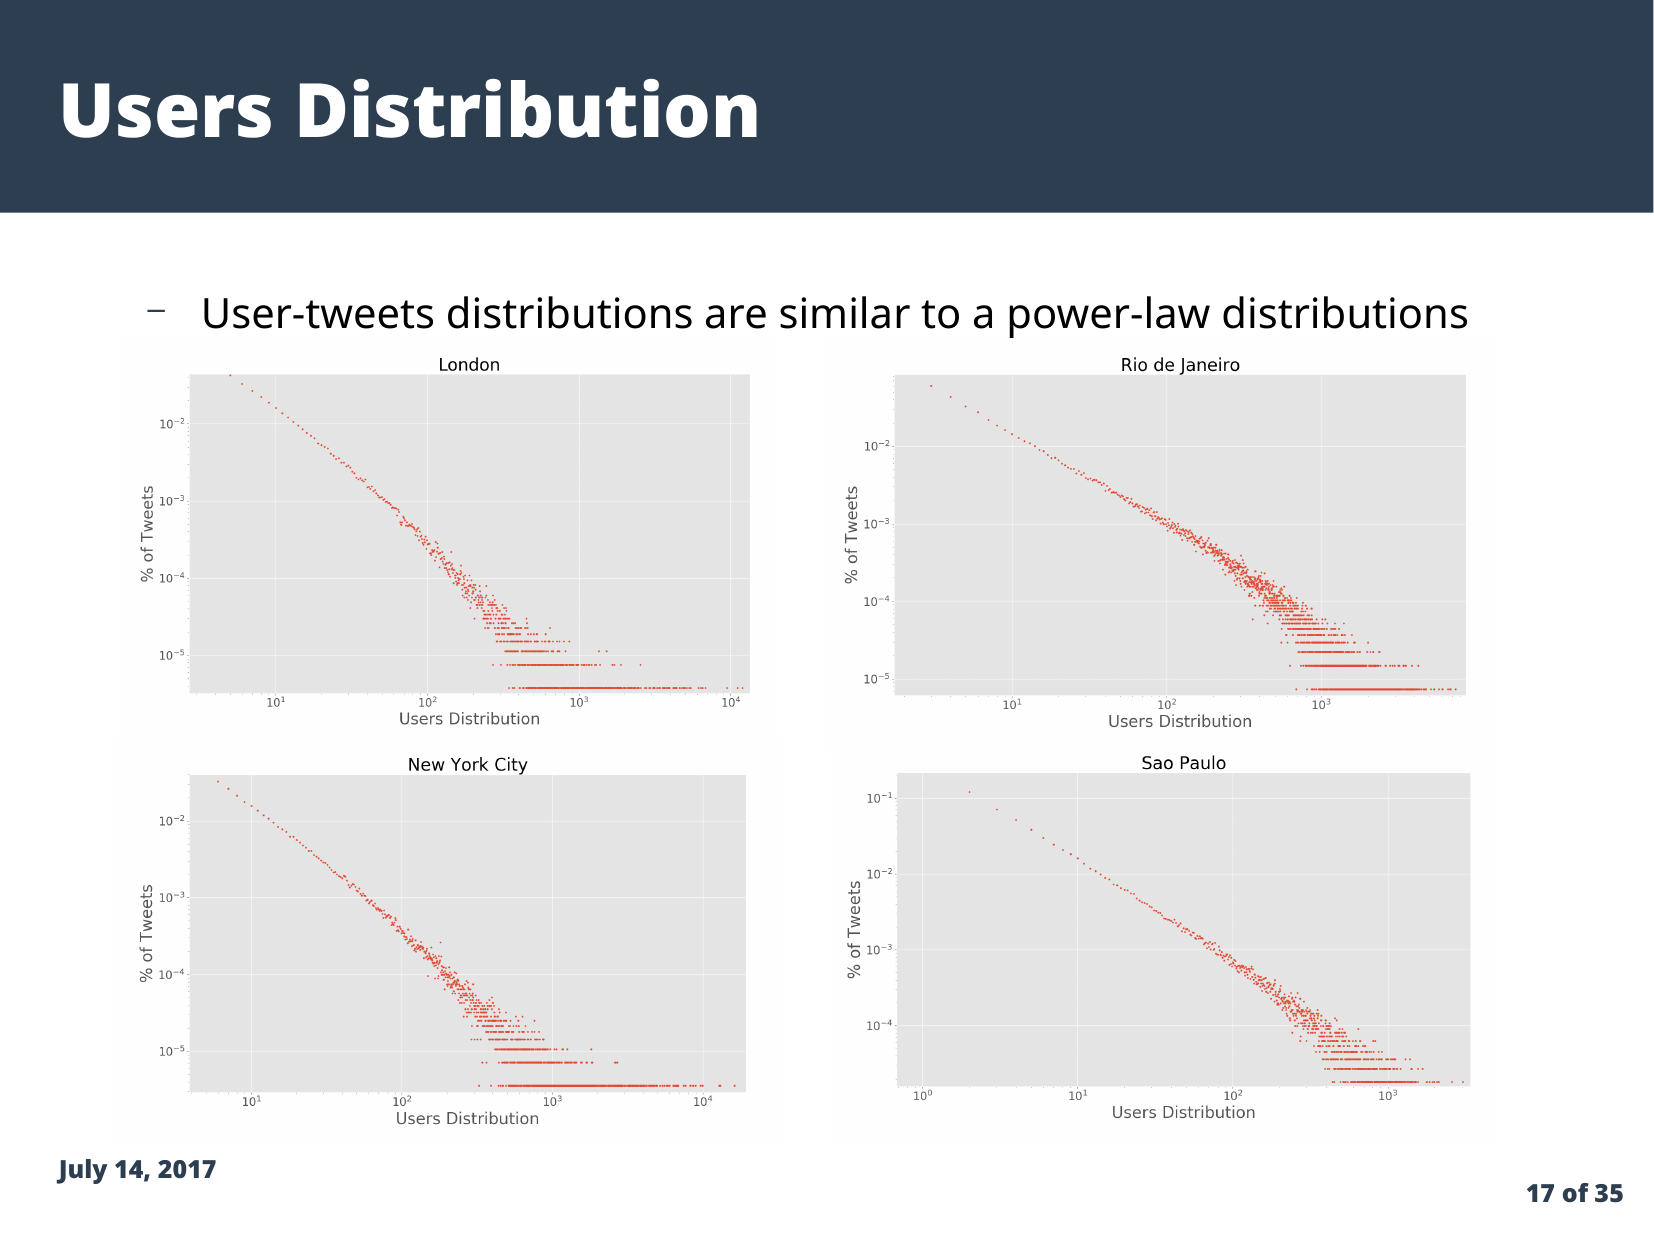

# Users Distribution
User-tweets distributions are similar to a power-law distributions
July 14, 2017
17